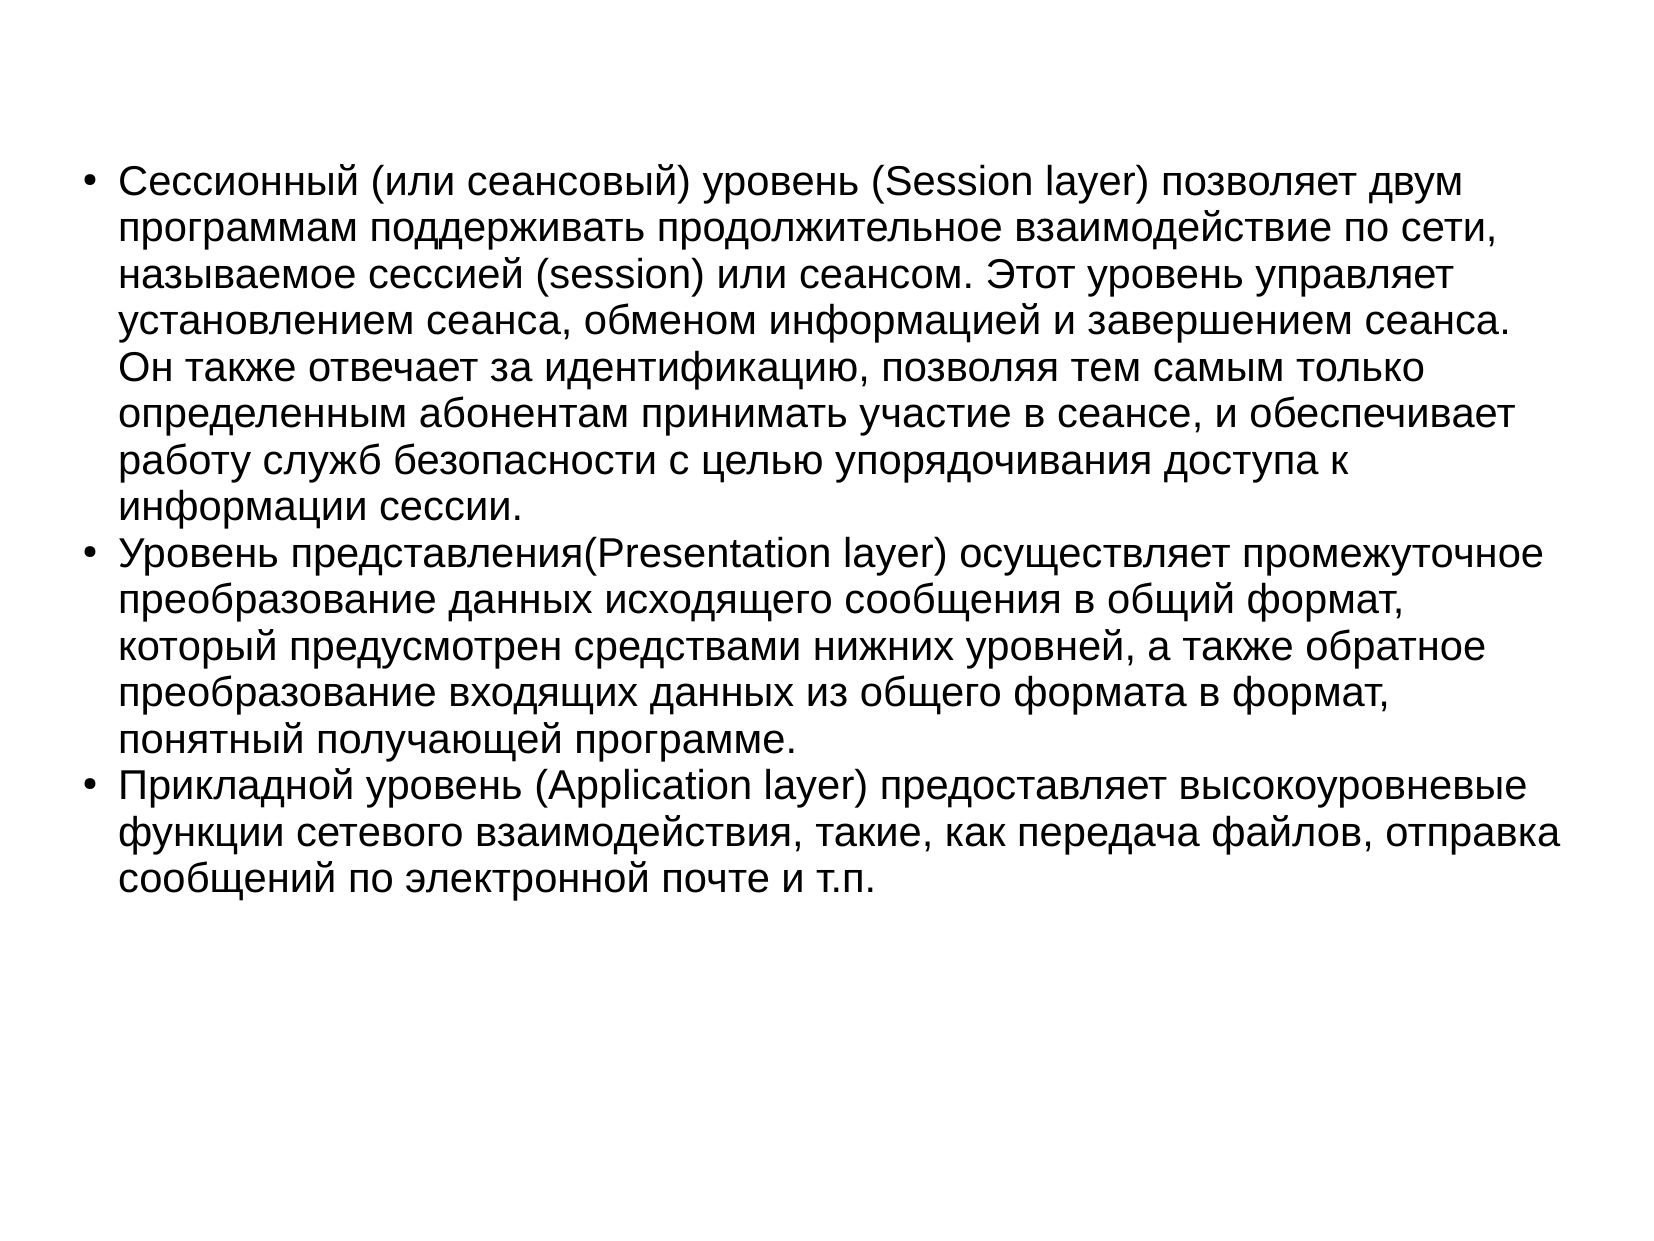

# Сессионный (или сеансовый) уровень (Session layer) позволяет двум программам поддерживать продолжительное взаимодействие по сети, называемое сессией (session) или сеансом. Этот уровень управляет установлением сеанса, обменом информацией и завершением сеанса. Он также отвечает за идентификацию, позволяя тем самым только определенным абонентам принимать участие в сеансе, и обеспечивает работу служб безопасности с целью упорядочивания доступа к информации сессии.
Уровень представления(Presentation layer) осуществляет промежуточное преобразование данных исходящего сообщения в общий формат, который предусмотрен средствами нижних уровней, а также обратное преобразование входящих данных из общего формата в формат, понятный получающей программе.
Прикладной уровень (Application layer) предоставляет высокоуровневые функции сетевого взаимодействия, такие, как передача файлов, отправка сообщений по электронной почте и т.п.